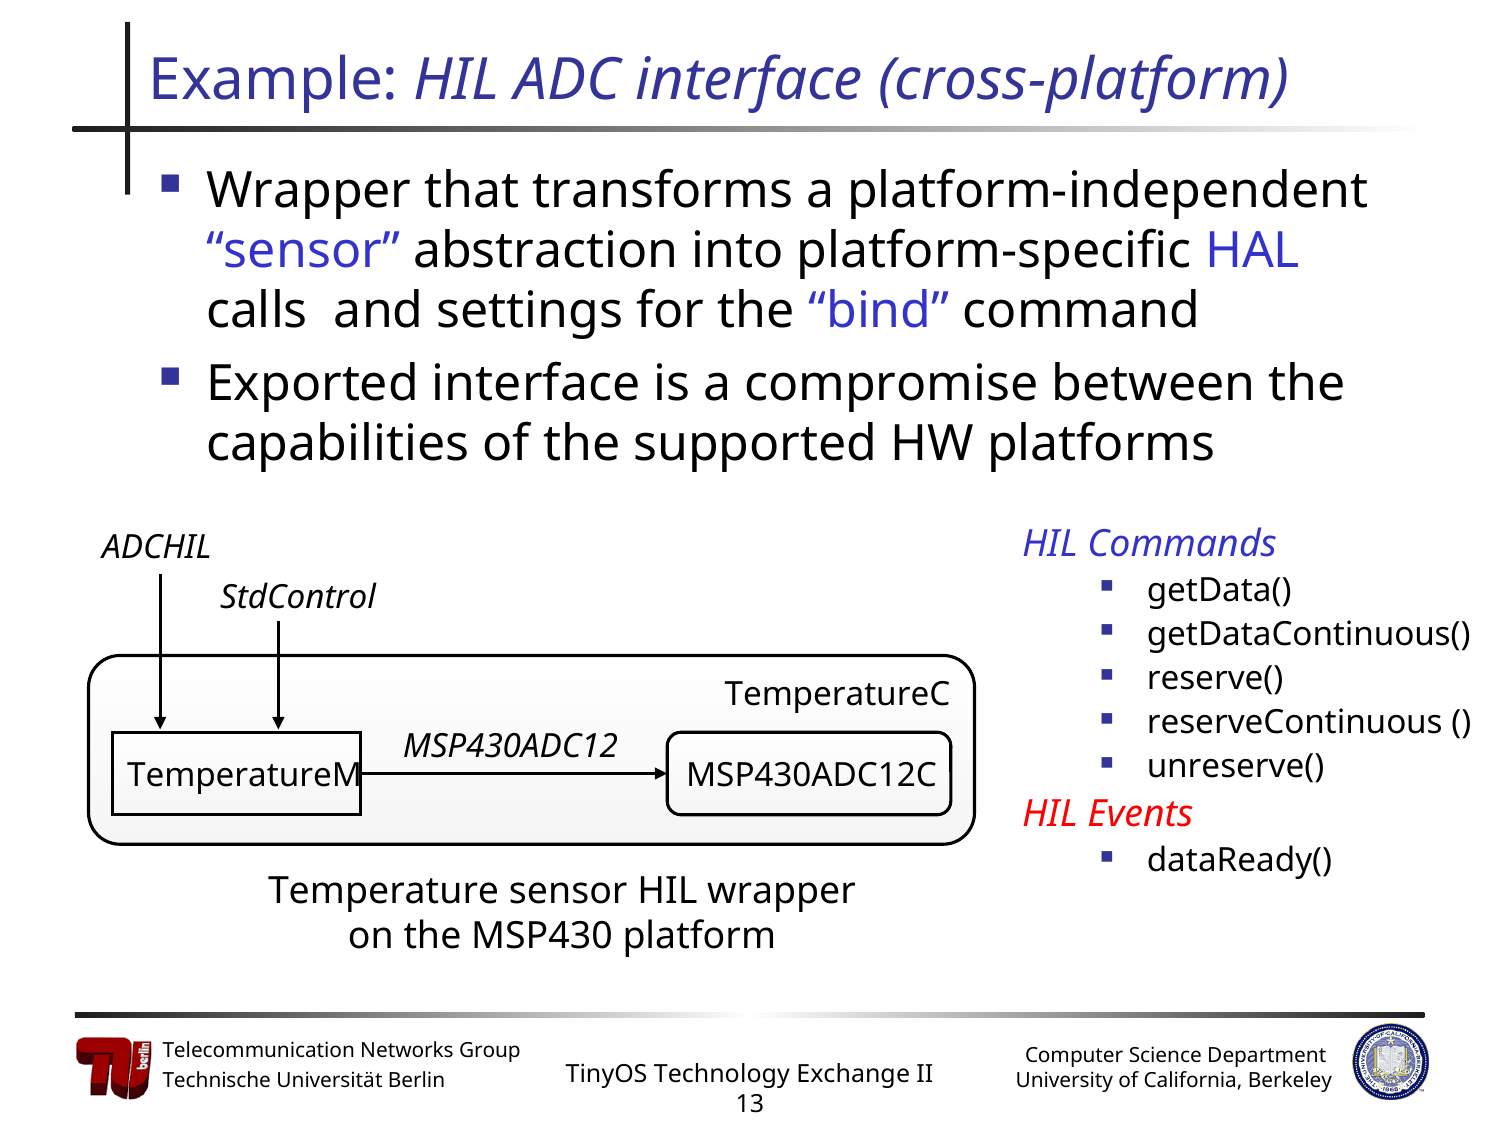

# Example: HIL ADC interface (cross-platform)
Wrapper that transforms a platform-independent “sensor” abstraction into platform-specific HAL calls and settings for the “bind” command
Exported interface is a compromise between the capabilities of the supported HW platforms
HIL Commands
getData()
getDataContinuous()
reserve()
reserveContinuous ()
unreserve()
HIL Events
dataReady()
ADCHIL
StdControl
TemperatureC
MSP430ADC12
TemperatureM
MSP430ADC12C
Temperature sensor HIL wrapper
on the MSP430 platform